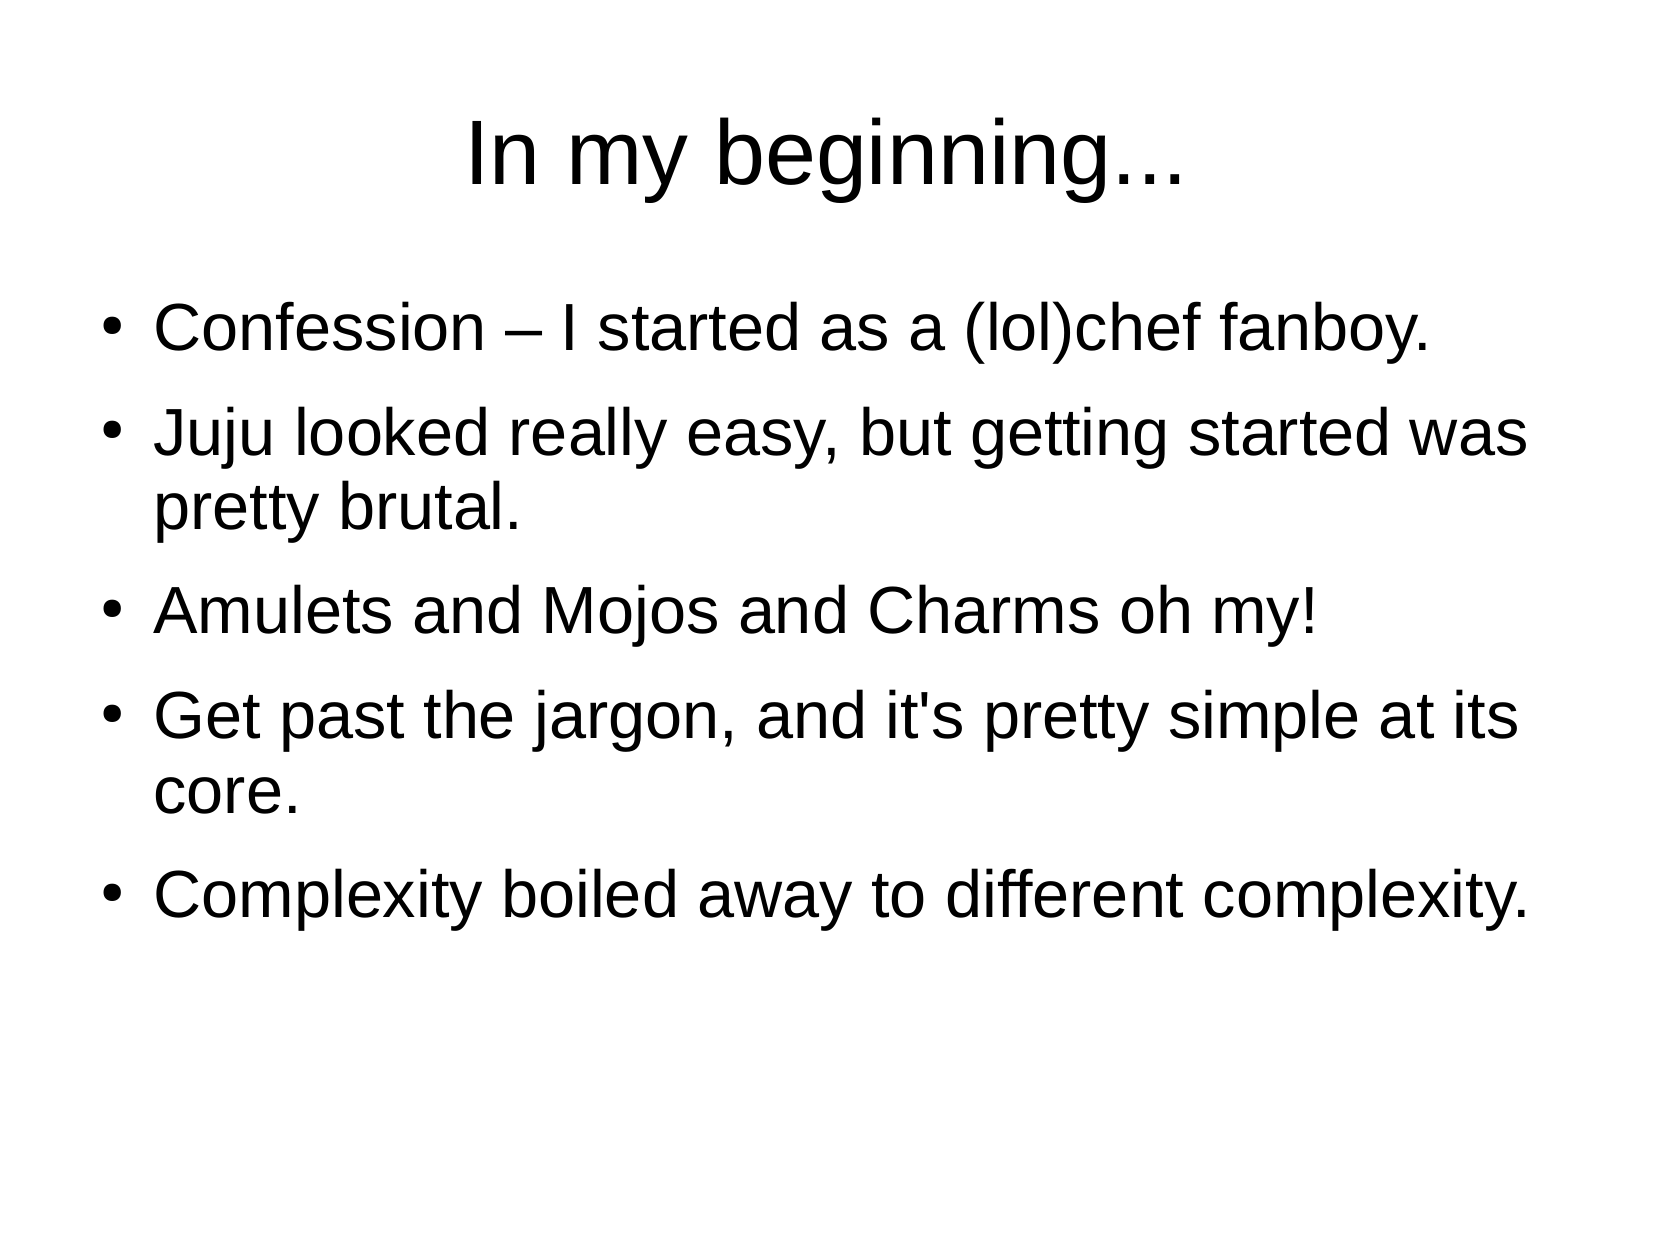

# In my beginning...
Confession – I started as a (lol)chef fanboy.
Juju looked really easy, but getting started was pretty brutal.
Amulets and Mojos and Charms oh my!
Get past the jargon, and it's pretty simple at its core.
Complexity boiled away to different complexity.